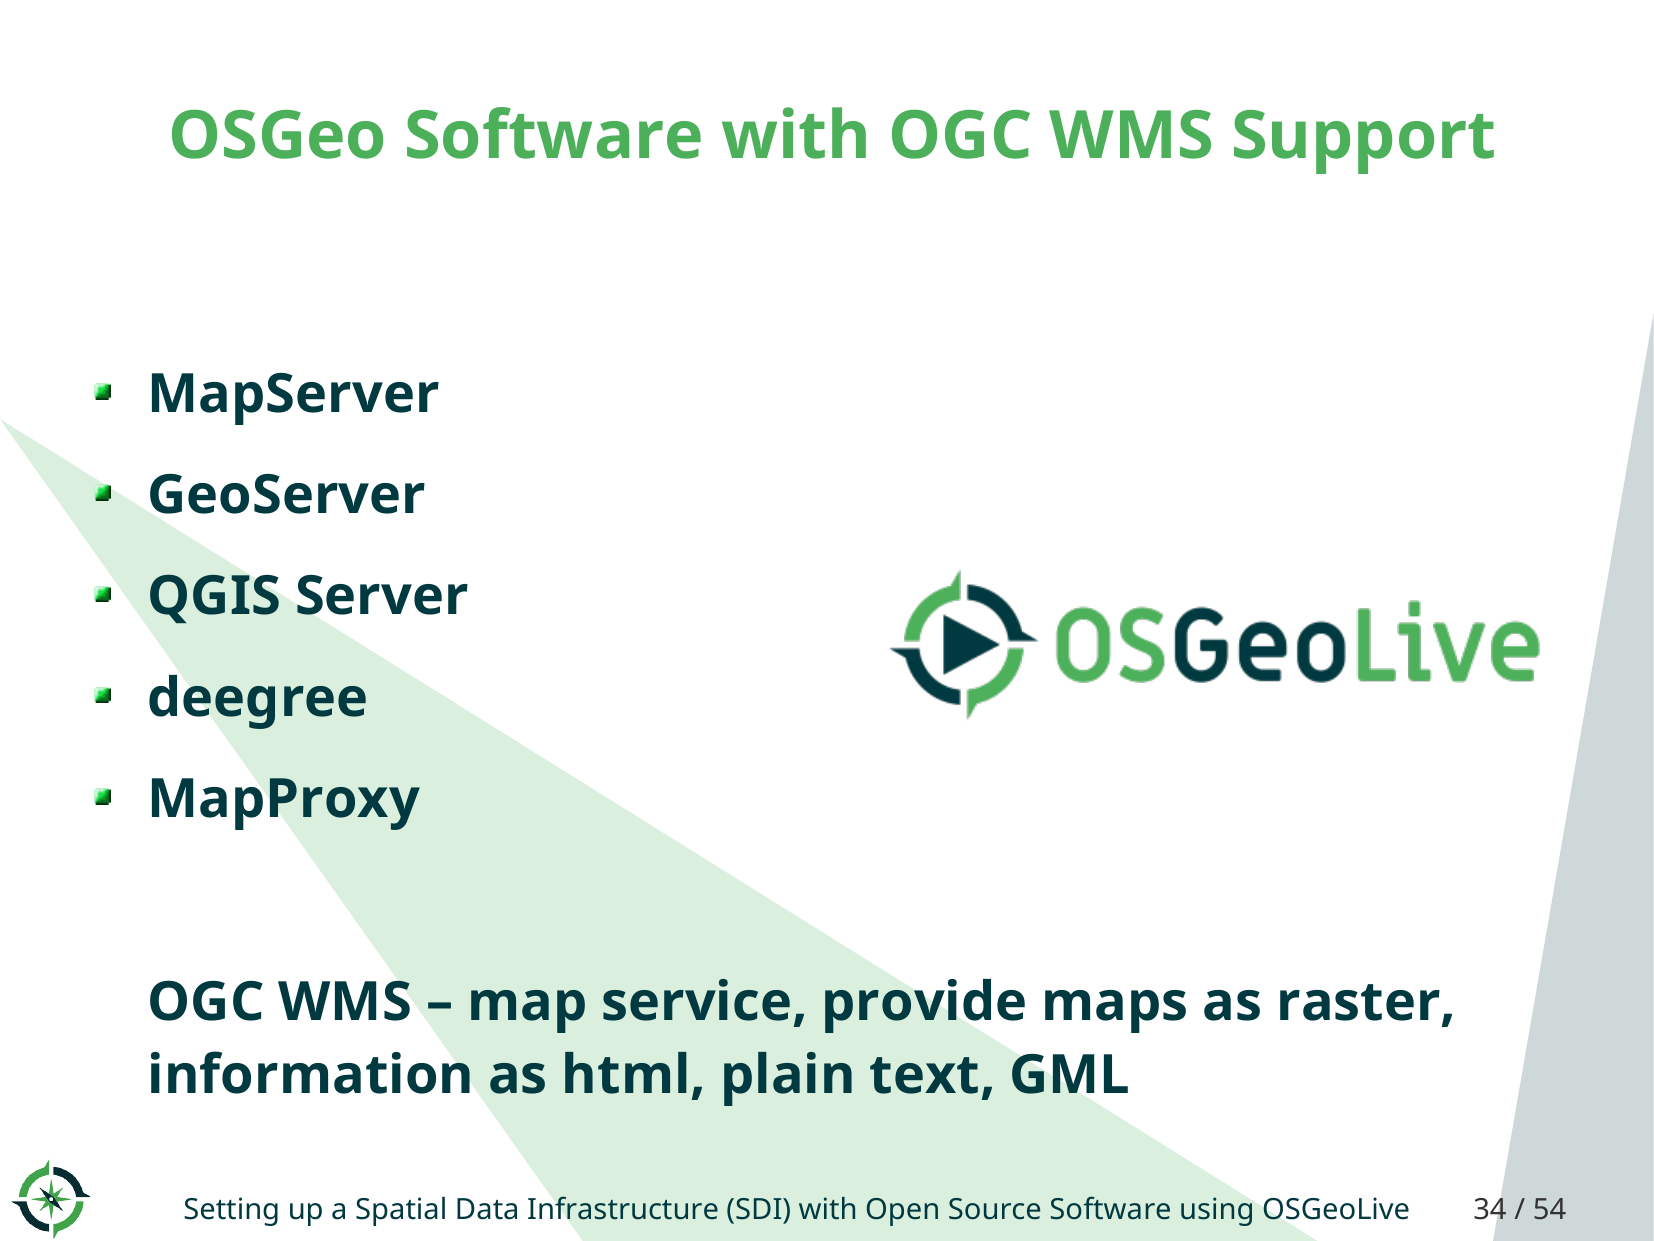

# OSGeo Software with OGC WMS Support
MapServer
GeoServer
QGIS Server
deegree
MapProxy
OGC WMS – map service, provide maps as raster, information as html, plain text, GML